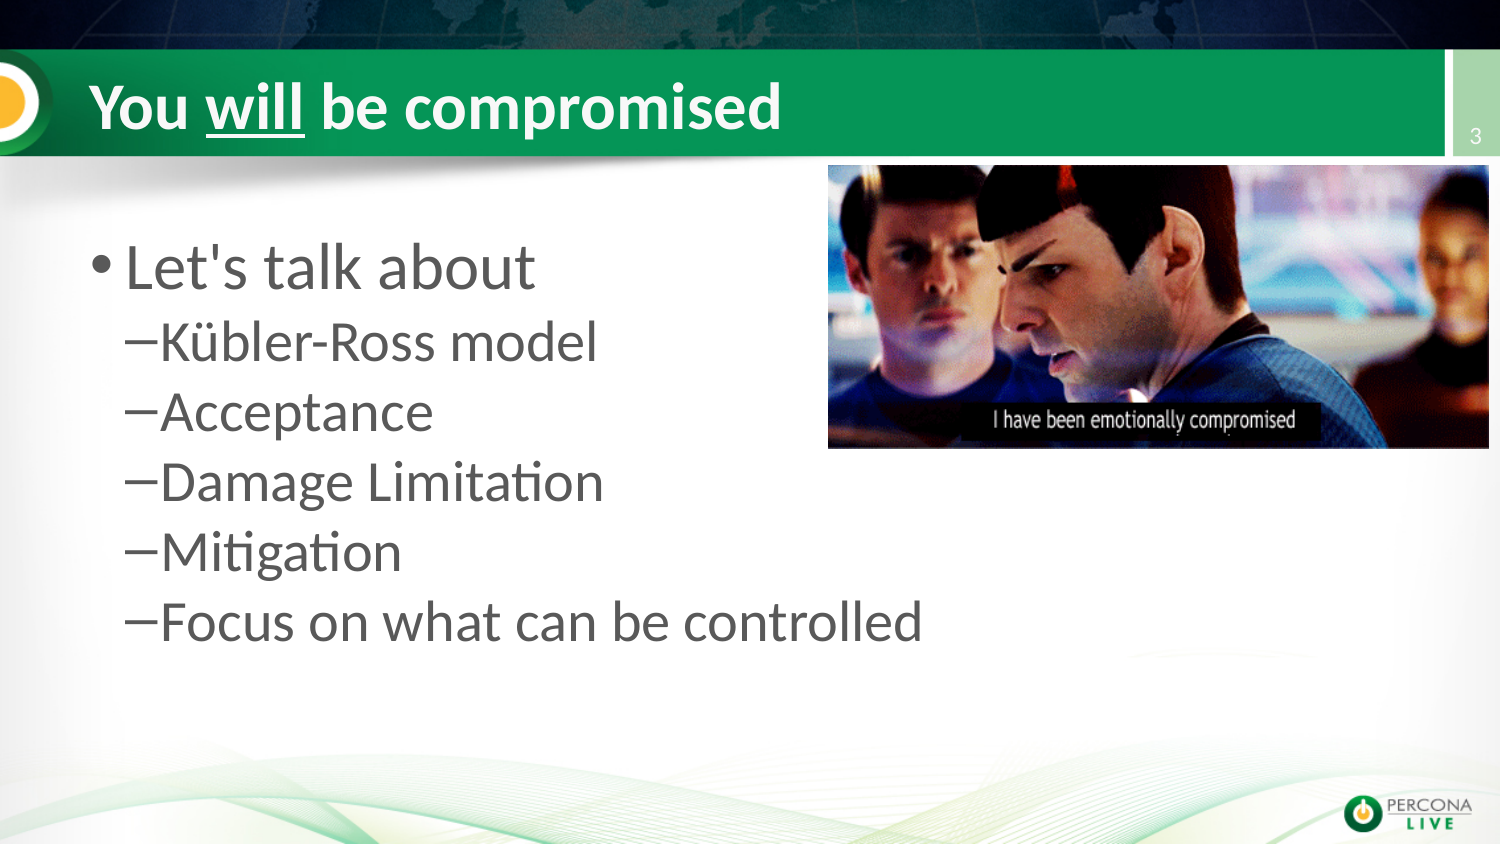

You will be compromised
Let's talk about
Kübler-Ross model
Acceptance
Damage Limitation
Mitigation
Focus on what can be controlled